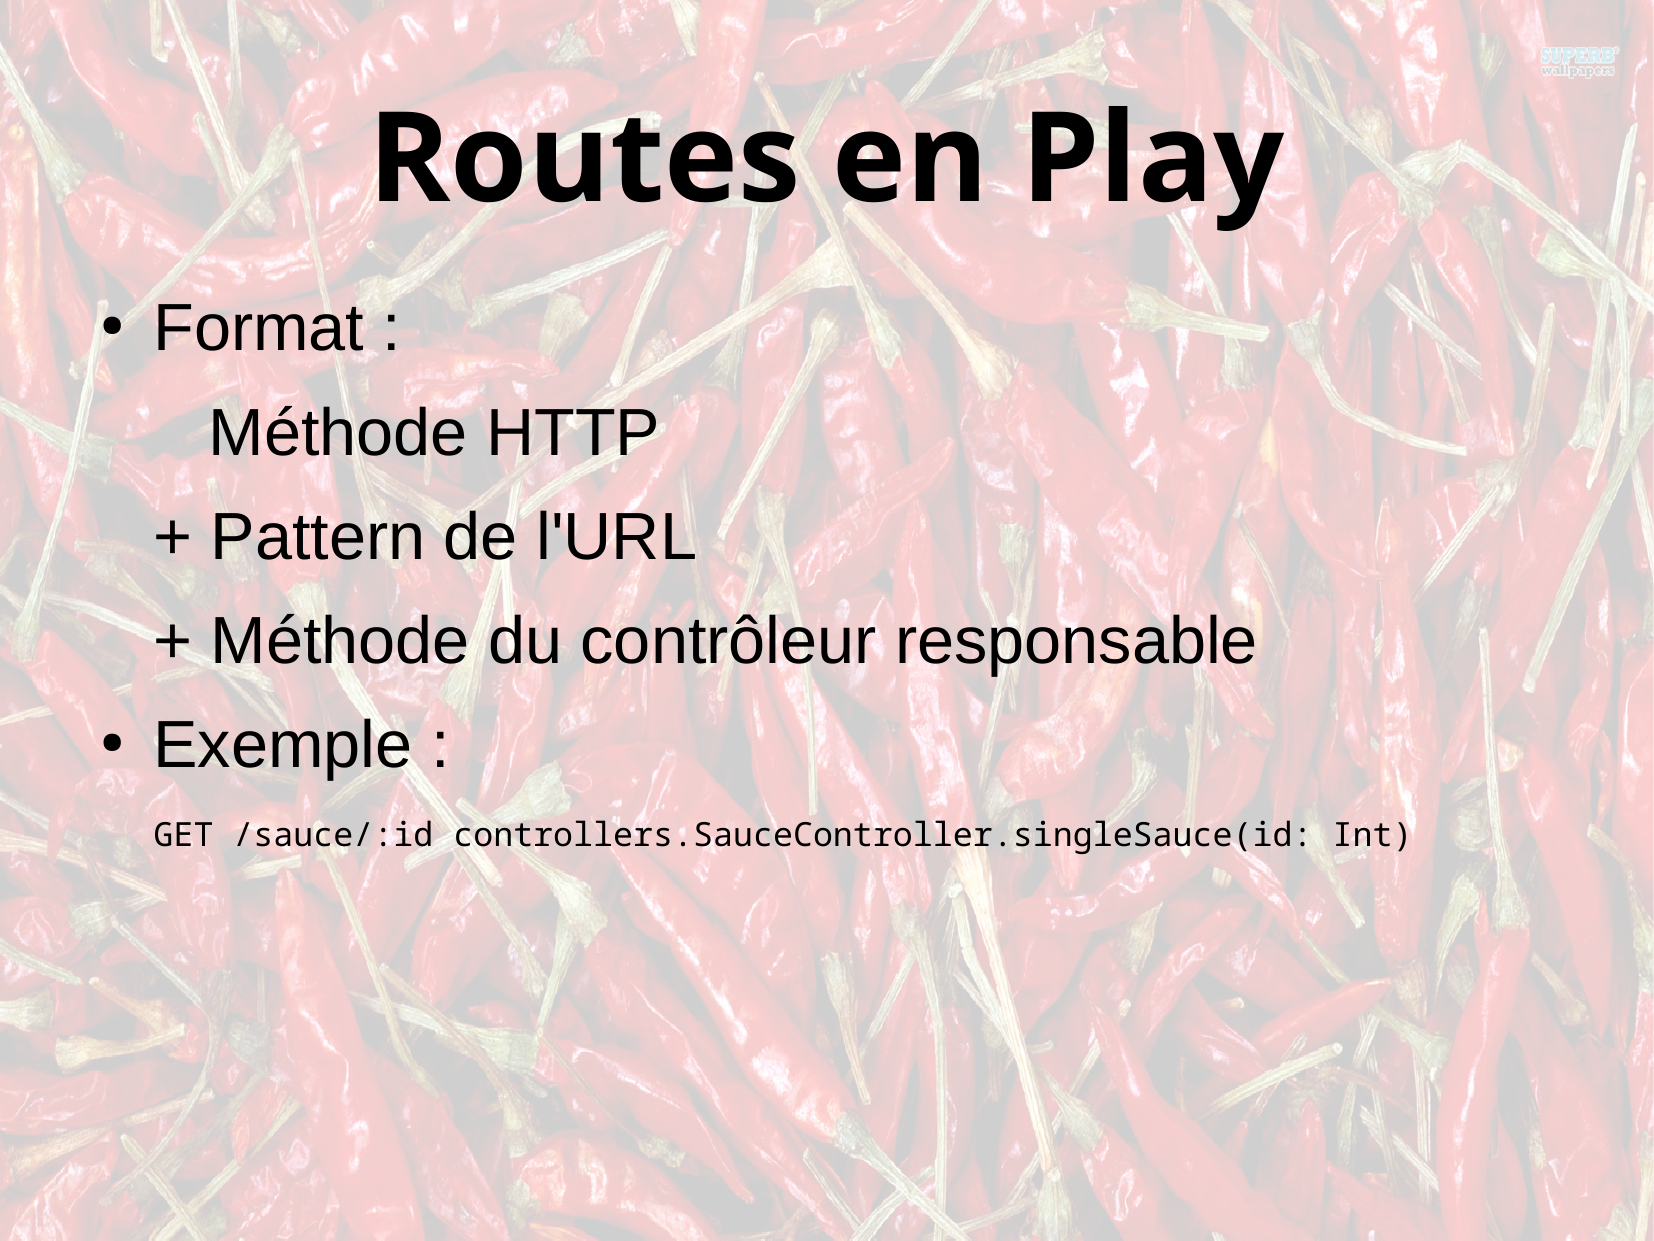

# Routes en Play
Format :
 Méthode HTTP
+ Pattern de l'URL
+ Méthode du contrôleur responsable
Exemple :
GET /sauce/:id controllers.SauceController.singleSauce(id: Int)